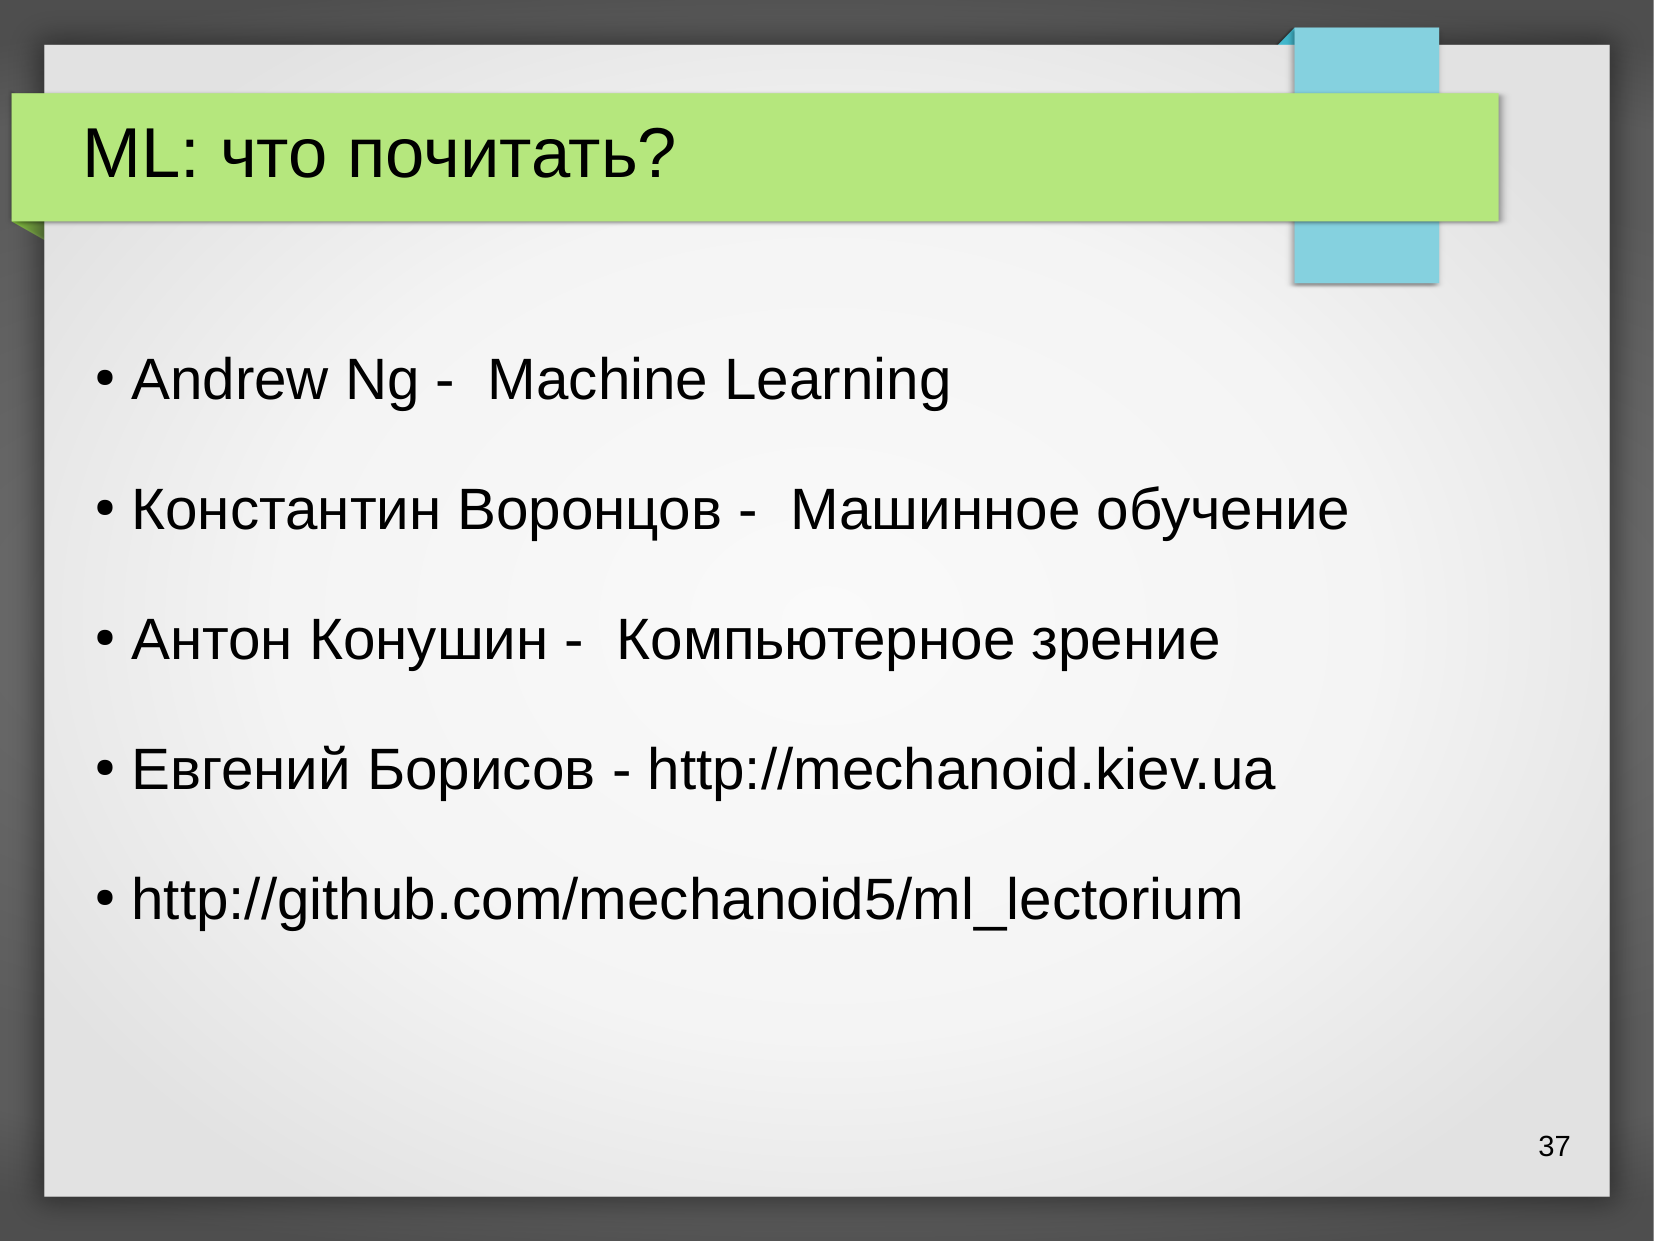

# ML: что почитать?
 Andrew Ng - Machine Learning
 Константин Воронцов - Машинное обучение
 Антон Конушин - Компьютерное зрение
 Евгений Борисов - http://mechanoid.kiev.ua
 http://github.com/mechanoid5/ml_lectorium
37